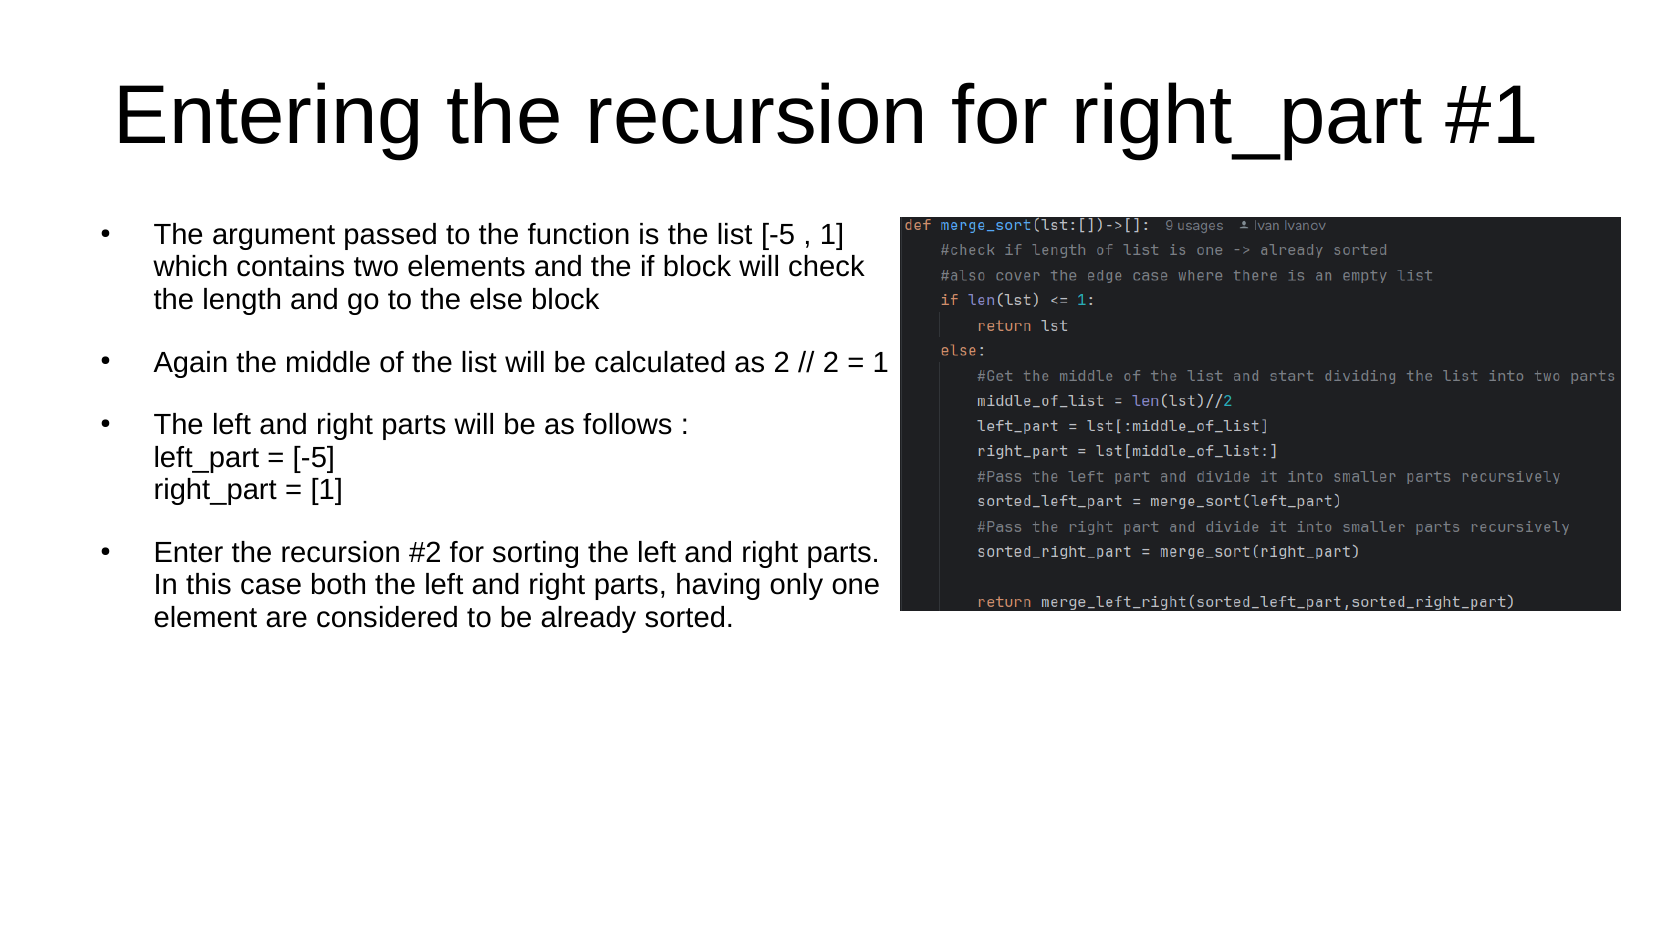

# Entering the recursion for right_part #1
The argument passed to the function is the list [-5 , 1]
which contains two elements and the if block will check
the length and go to the else block
Again the middle of the list will be calculated as 2 // 2 = 1
The left and right parts will be as follows :
left_part = [-5]
right_part = [1]
Enter the recursion #2 for sorting the left and right parts.
In this case both the left and right parts, having only one
element are considered to be already sorted.